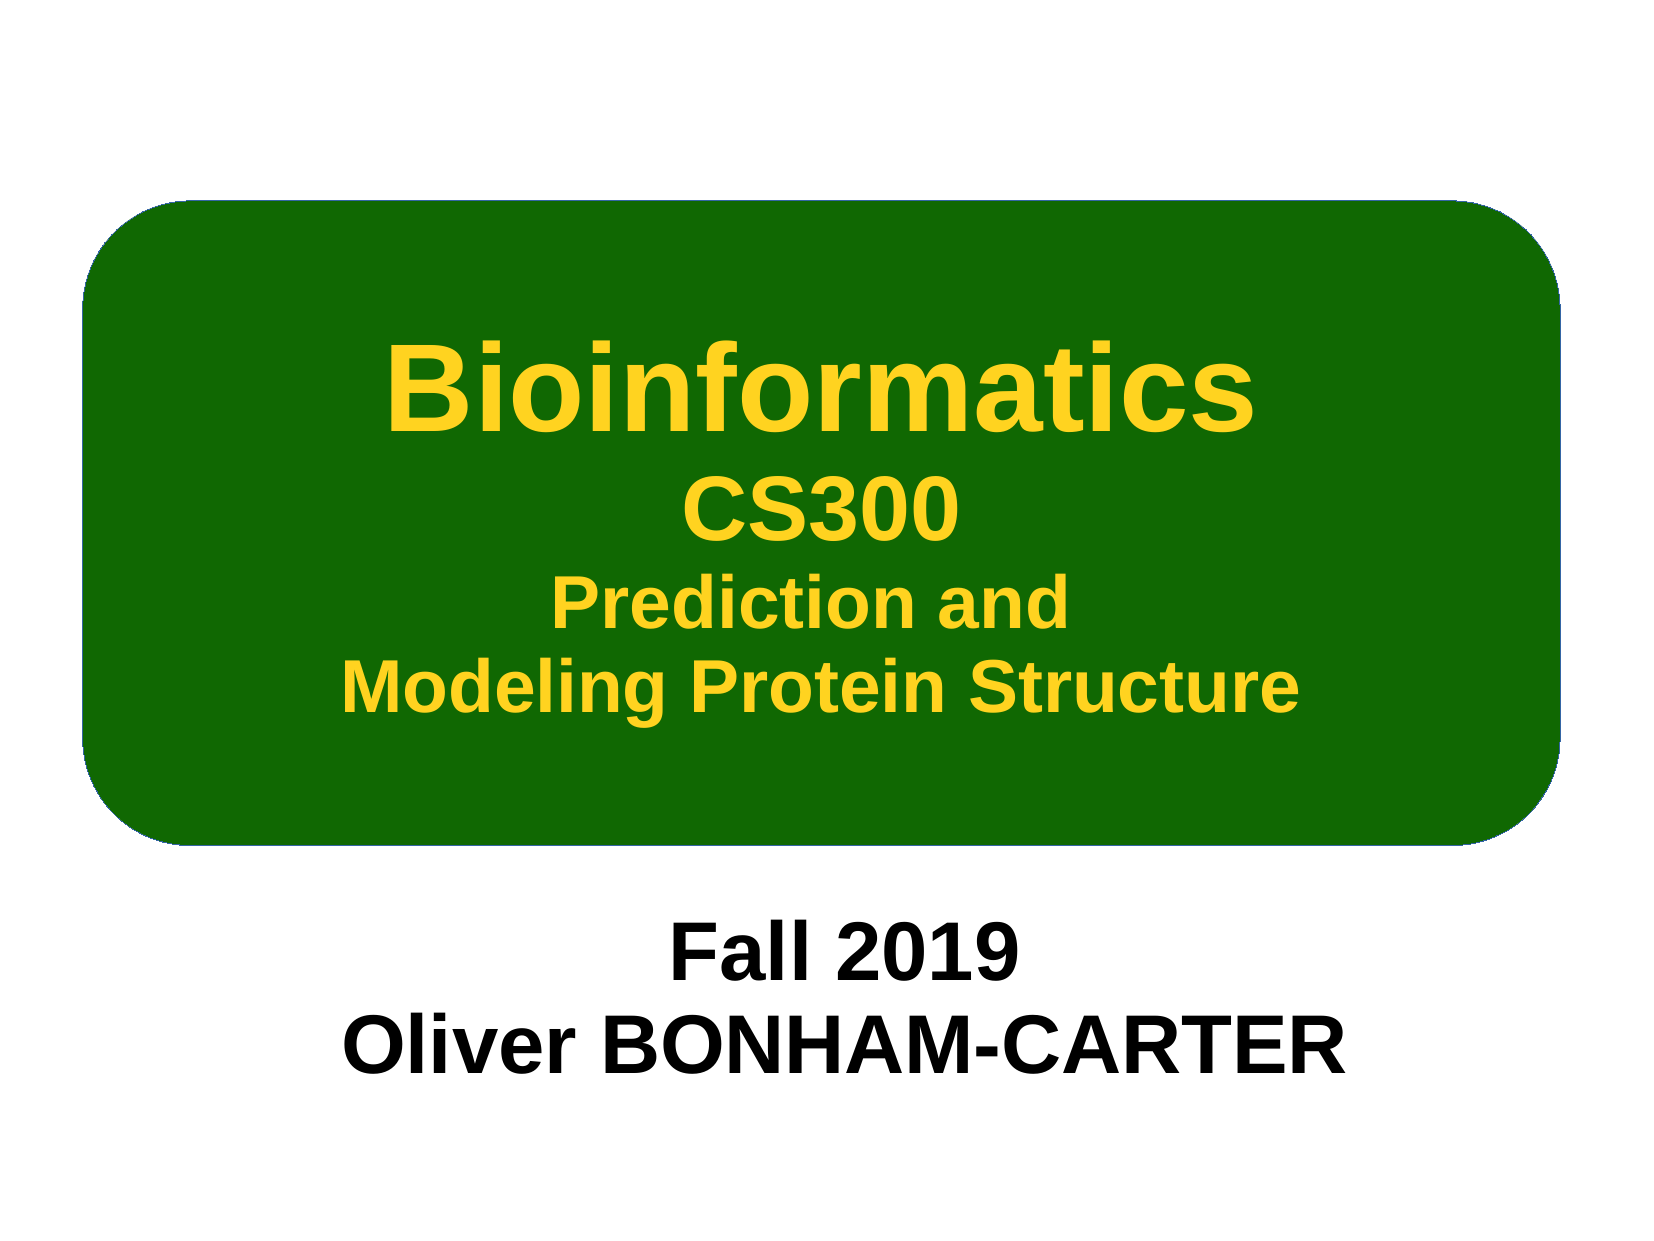

Bioinformatics
CS300
Prediction and
Modeling Protein Structure
Fall 2019
Oliver BONHAM-CARTER